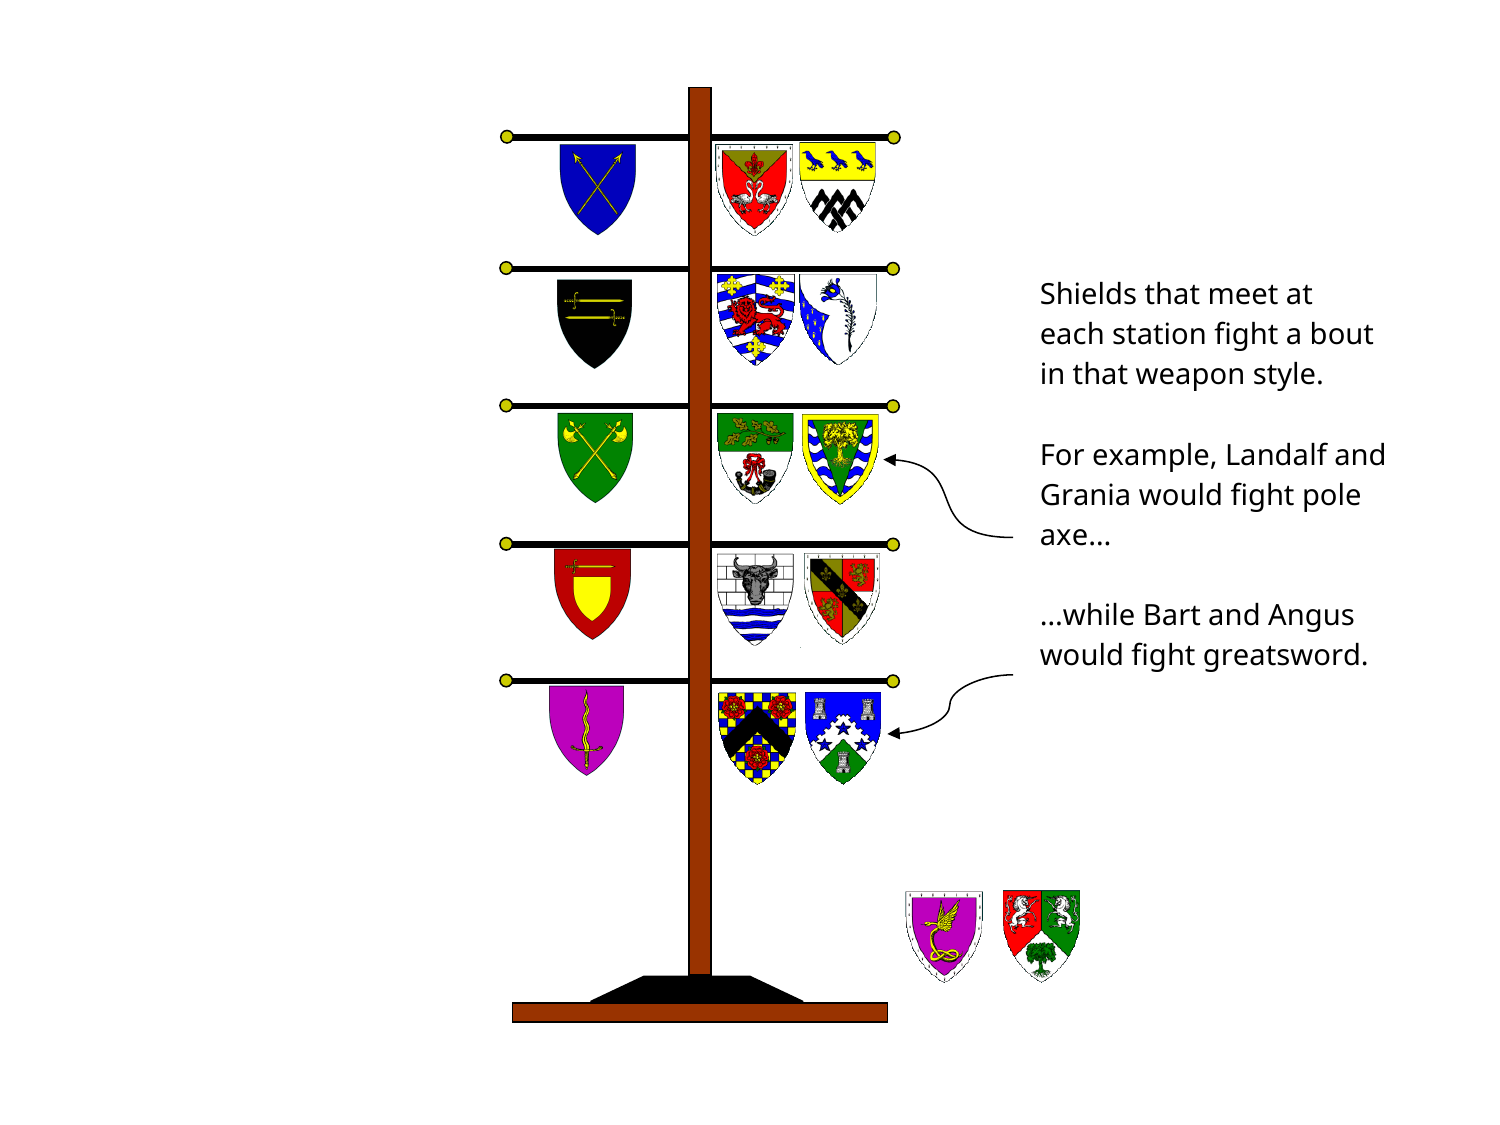

Shields that meet at
each station fight a bout in that weapon style.
For example, Landalf and Grania would fight pole axe…
…while Bart and Angus would fight greatsword.